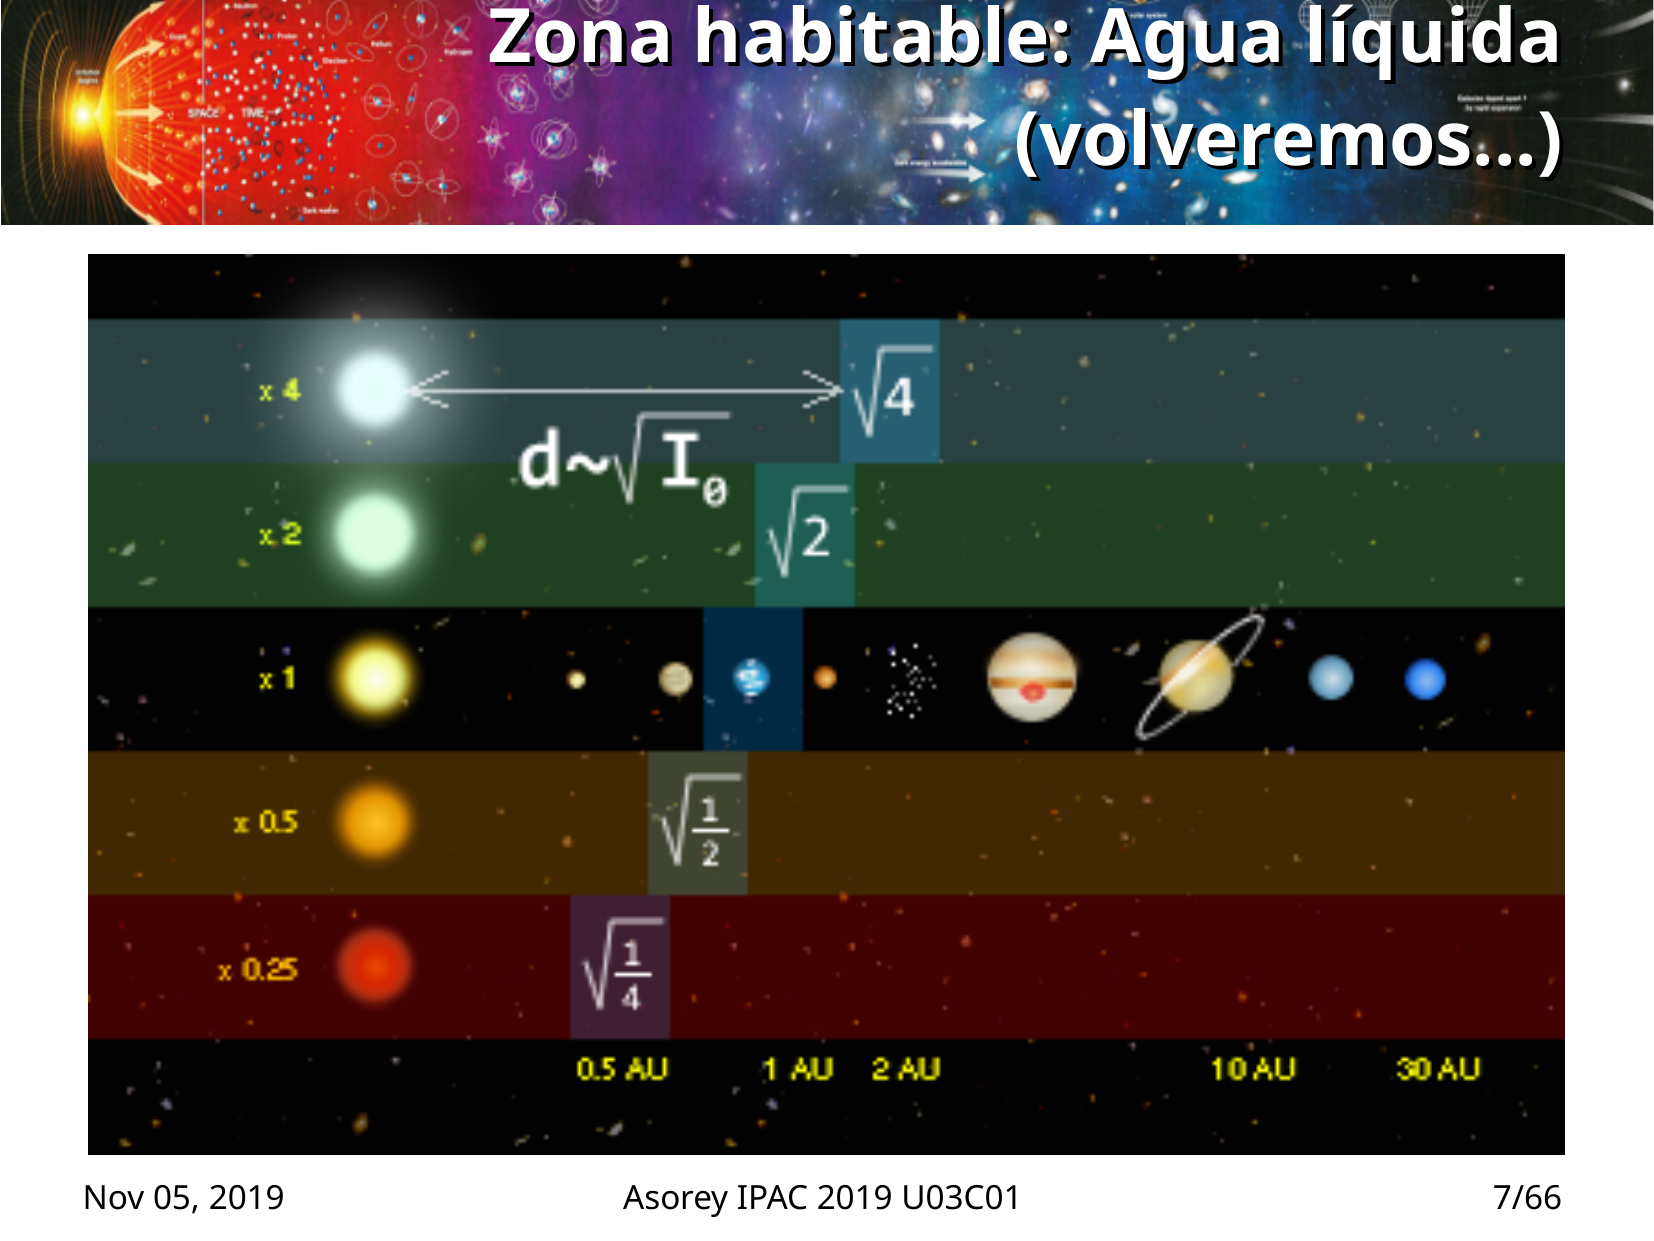

# Zona habitable: Agua líquida (volveremos...)
Nov 05, 2019
Asorey IPAC 2019 U03C01
7